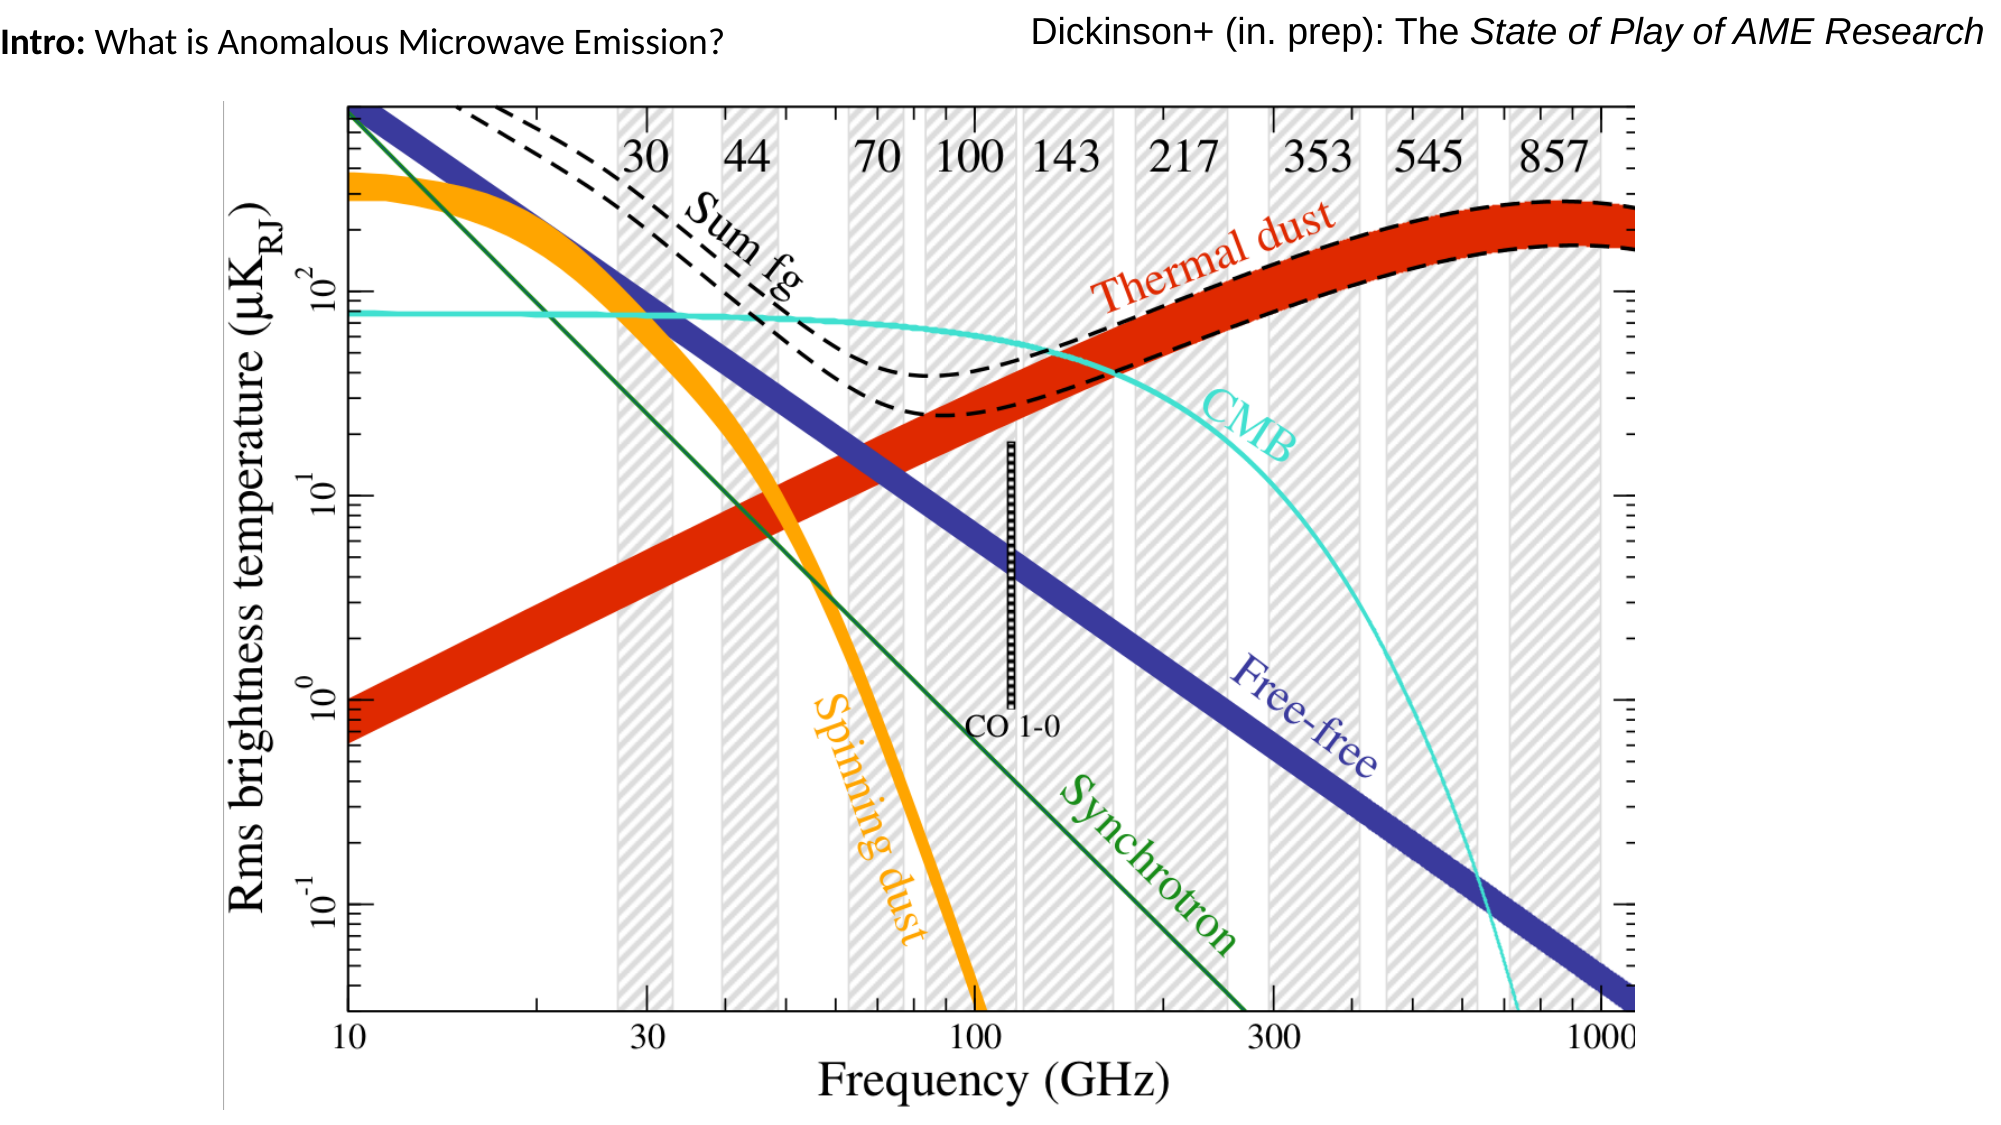

# Intro: What is Anomalous Microwave Emission?
Dickinson+ (in. prep): The State of Play of AME Research